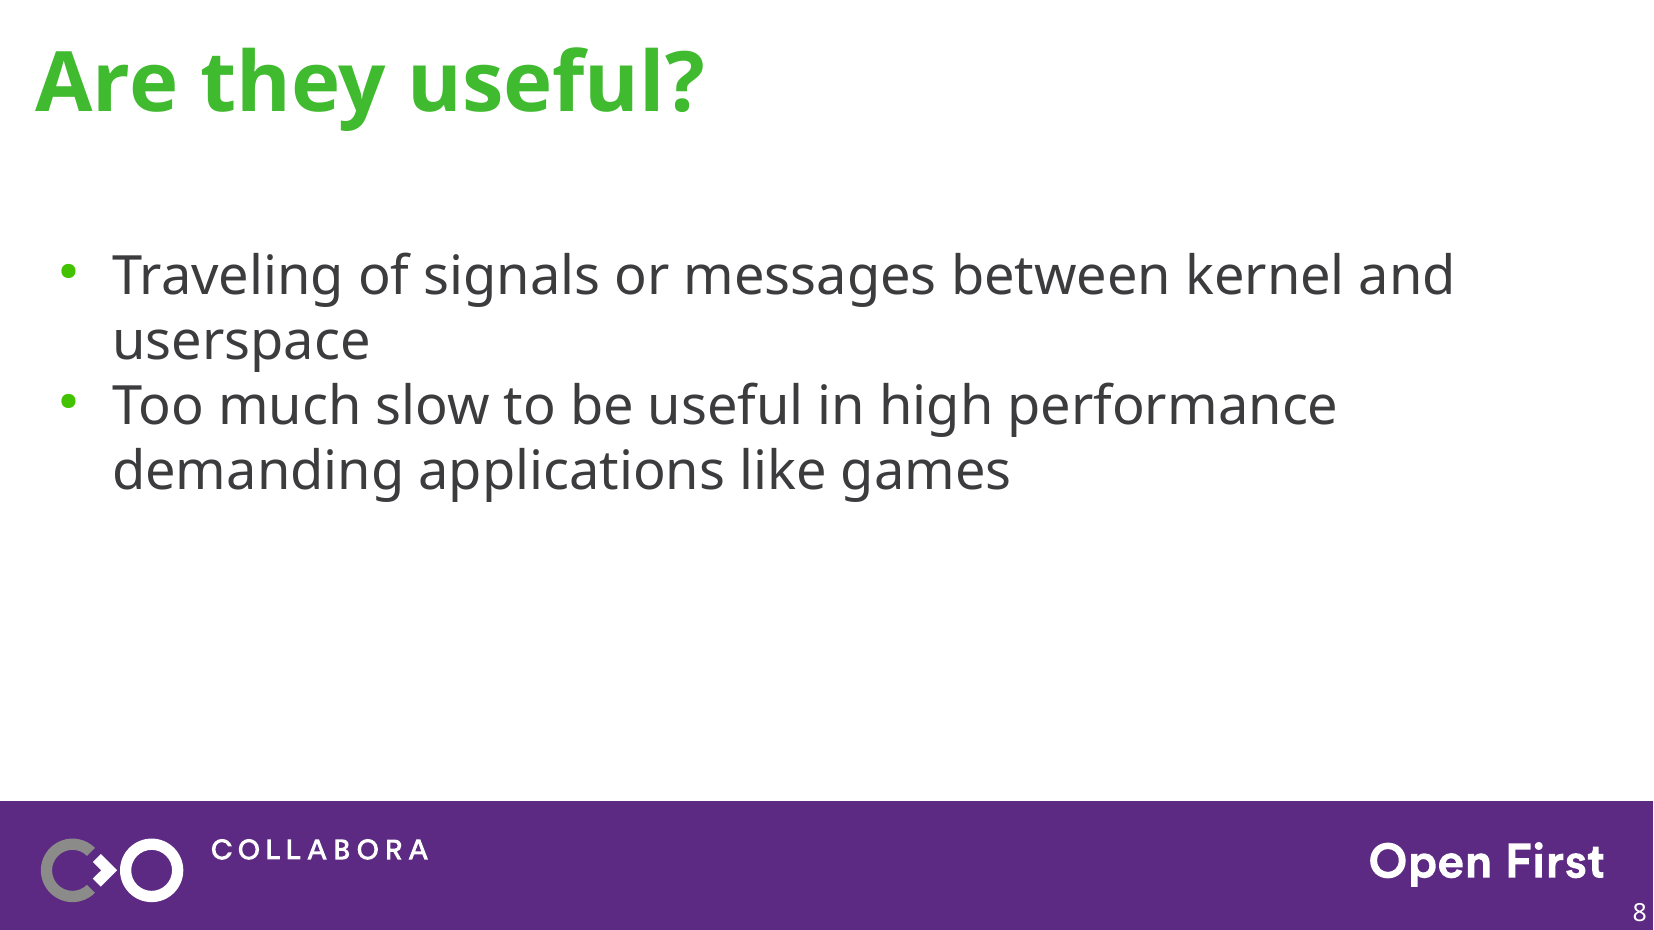

# Are they useful?
Traveling of signals or messages between kernel and userspace
Too much slow to be useful in high performance demanding applications like games